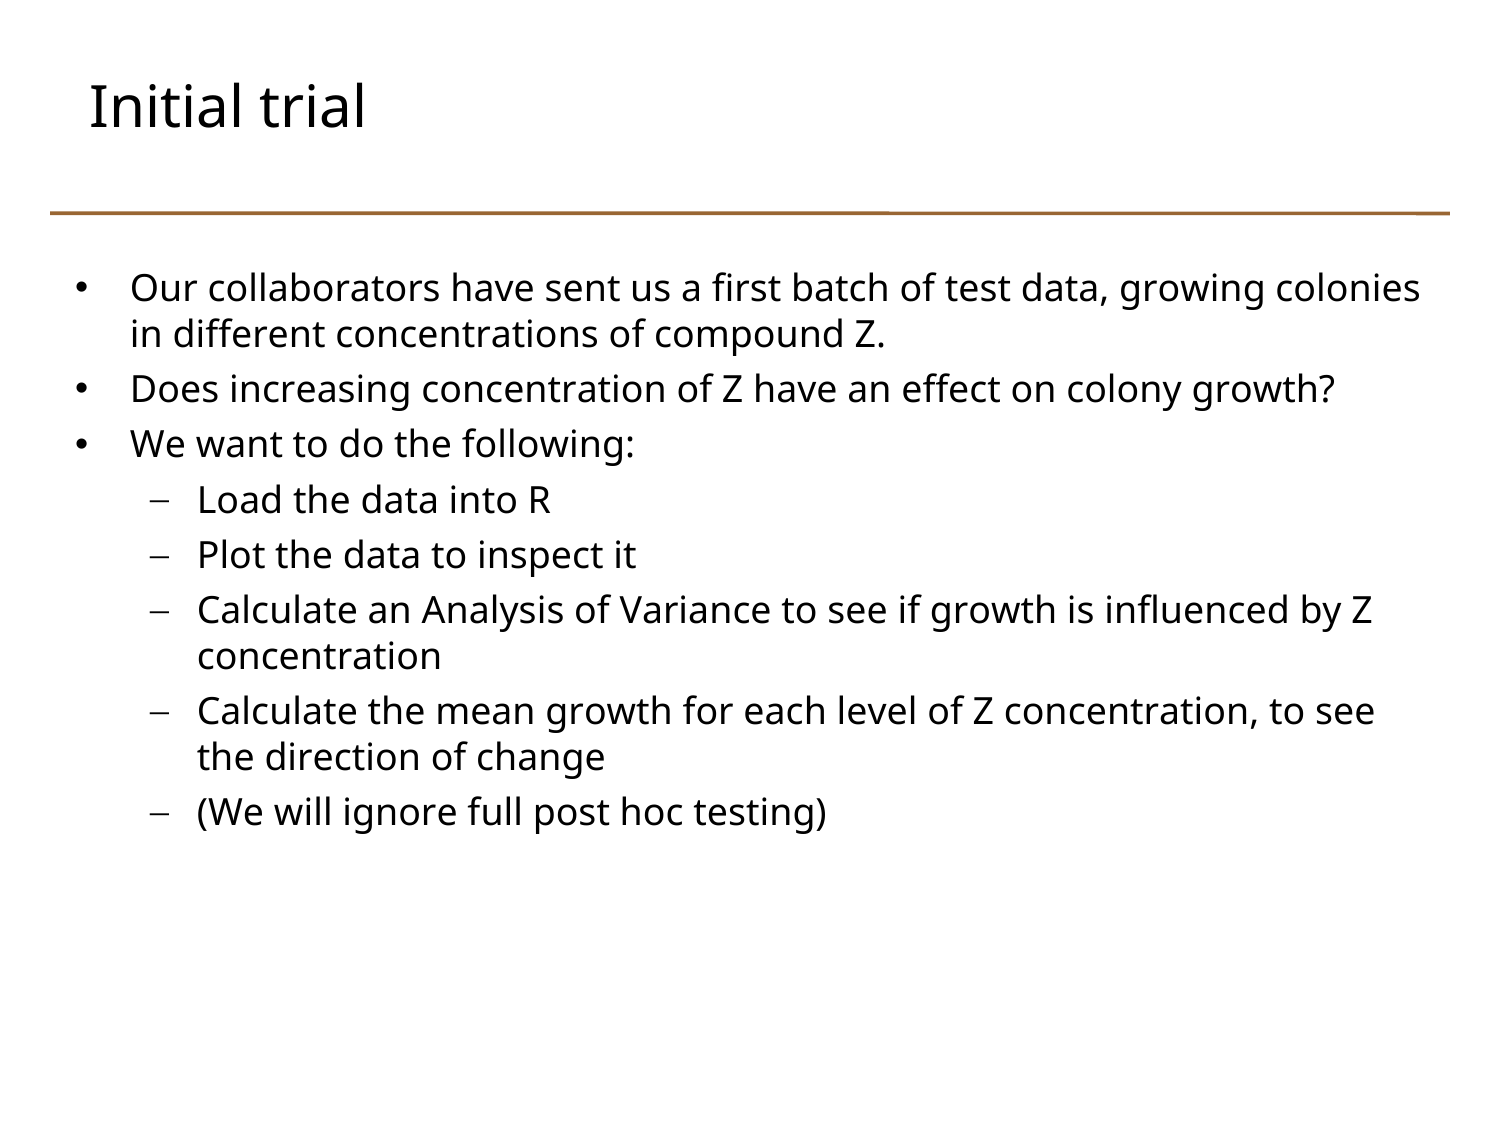

Initial trial
Our collaborators have sent us a first batch of test data, growing colonies in different concentrations of compound Z.
Does increasing concentration of Z have an effect on colony growth?
We want to do the following:
Load the data into R
Plot the data to inspect it
Calculate an Analysis of Variance to see if growth is influenced by Z concentration
Calculate the mean growth for each level of Z concentration, to see the direction of change
(We will ignore full post hoc testing)